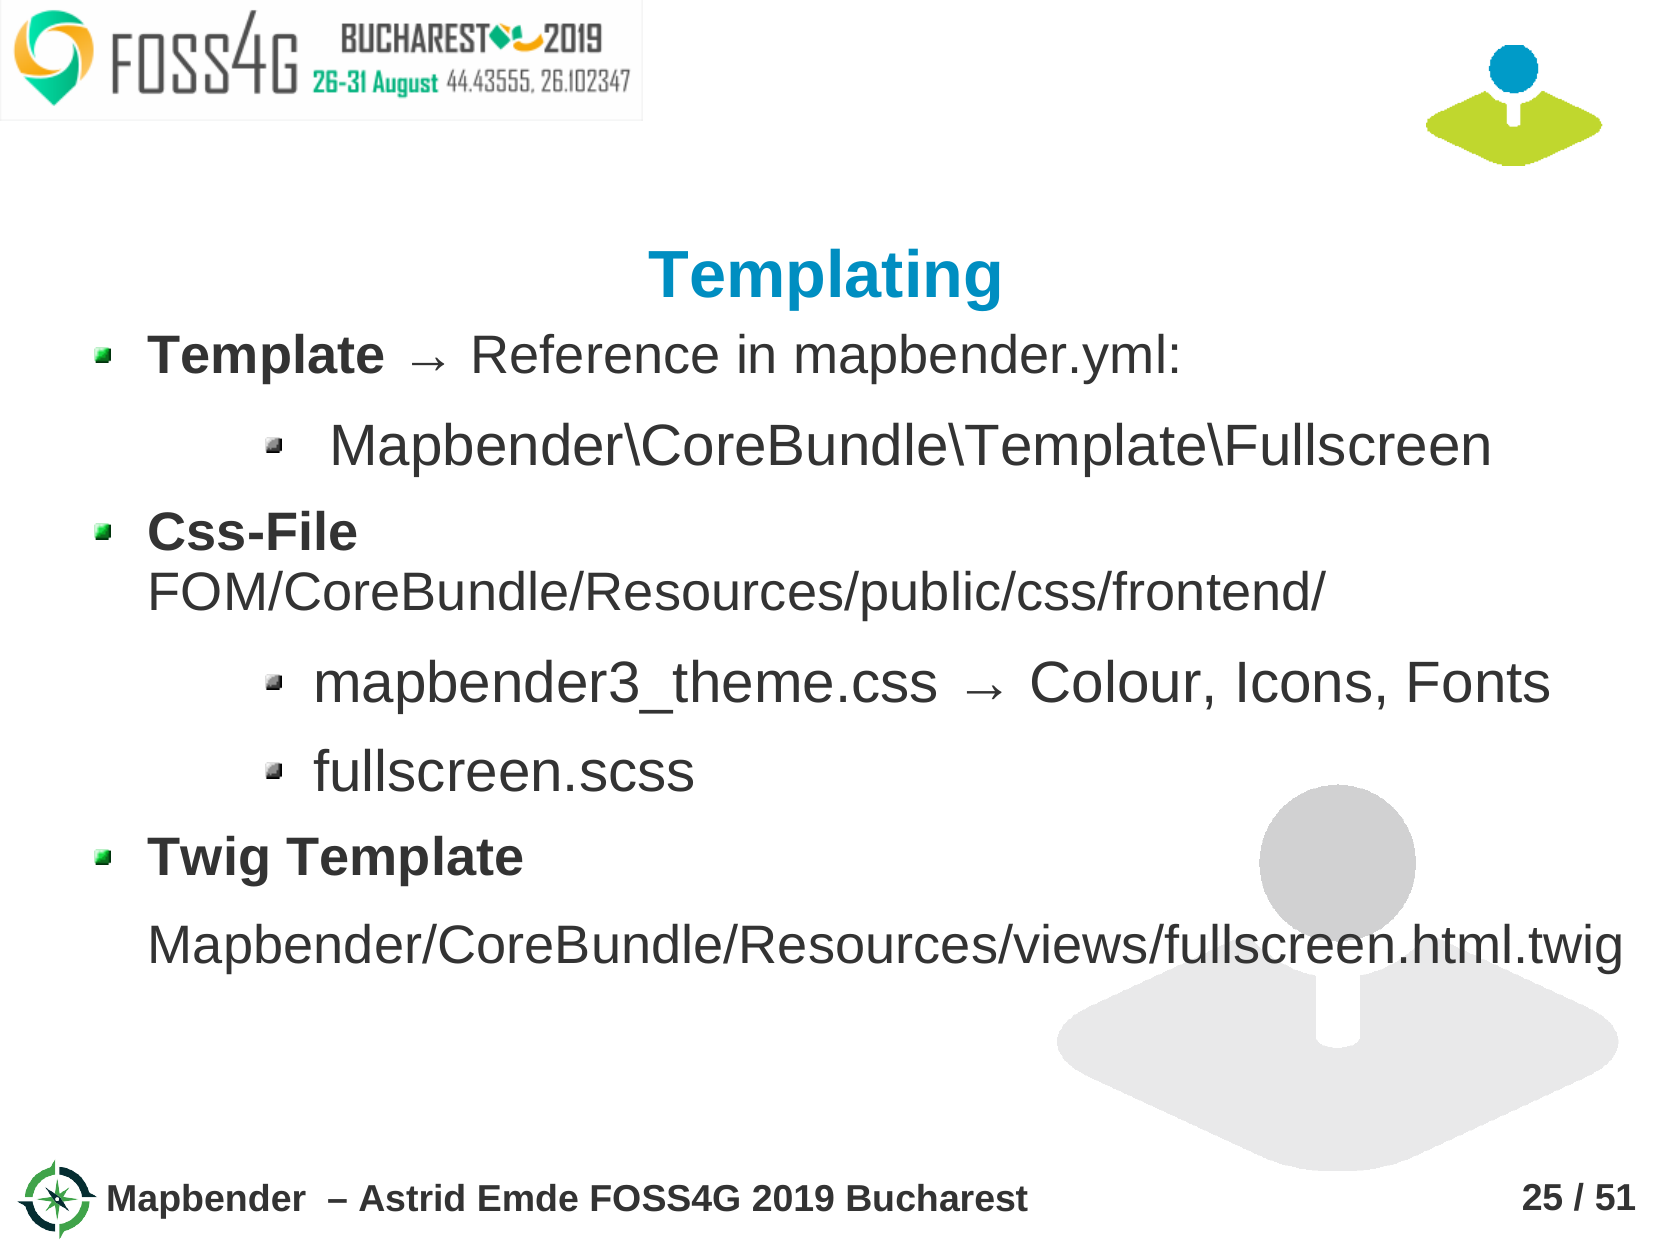

# Templating
Template → Reference in mapbender.yml:
 Mapbender\CoreBundle\Template\Fullscreen
Css-File
FOM/CoreBundle/Resources/public/css/frontend/
mapbender3_theme.css → Colour, Icons, Fonts
fullscreen.scss
Twig Template
Mapbender/CoreBundle/Resources/views/fullscreen.html.twig